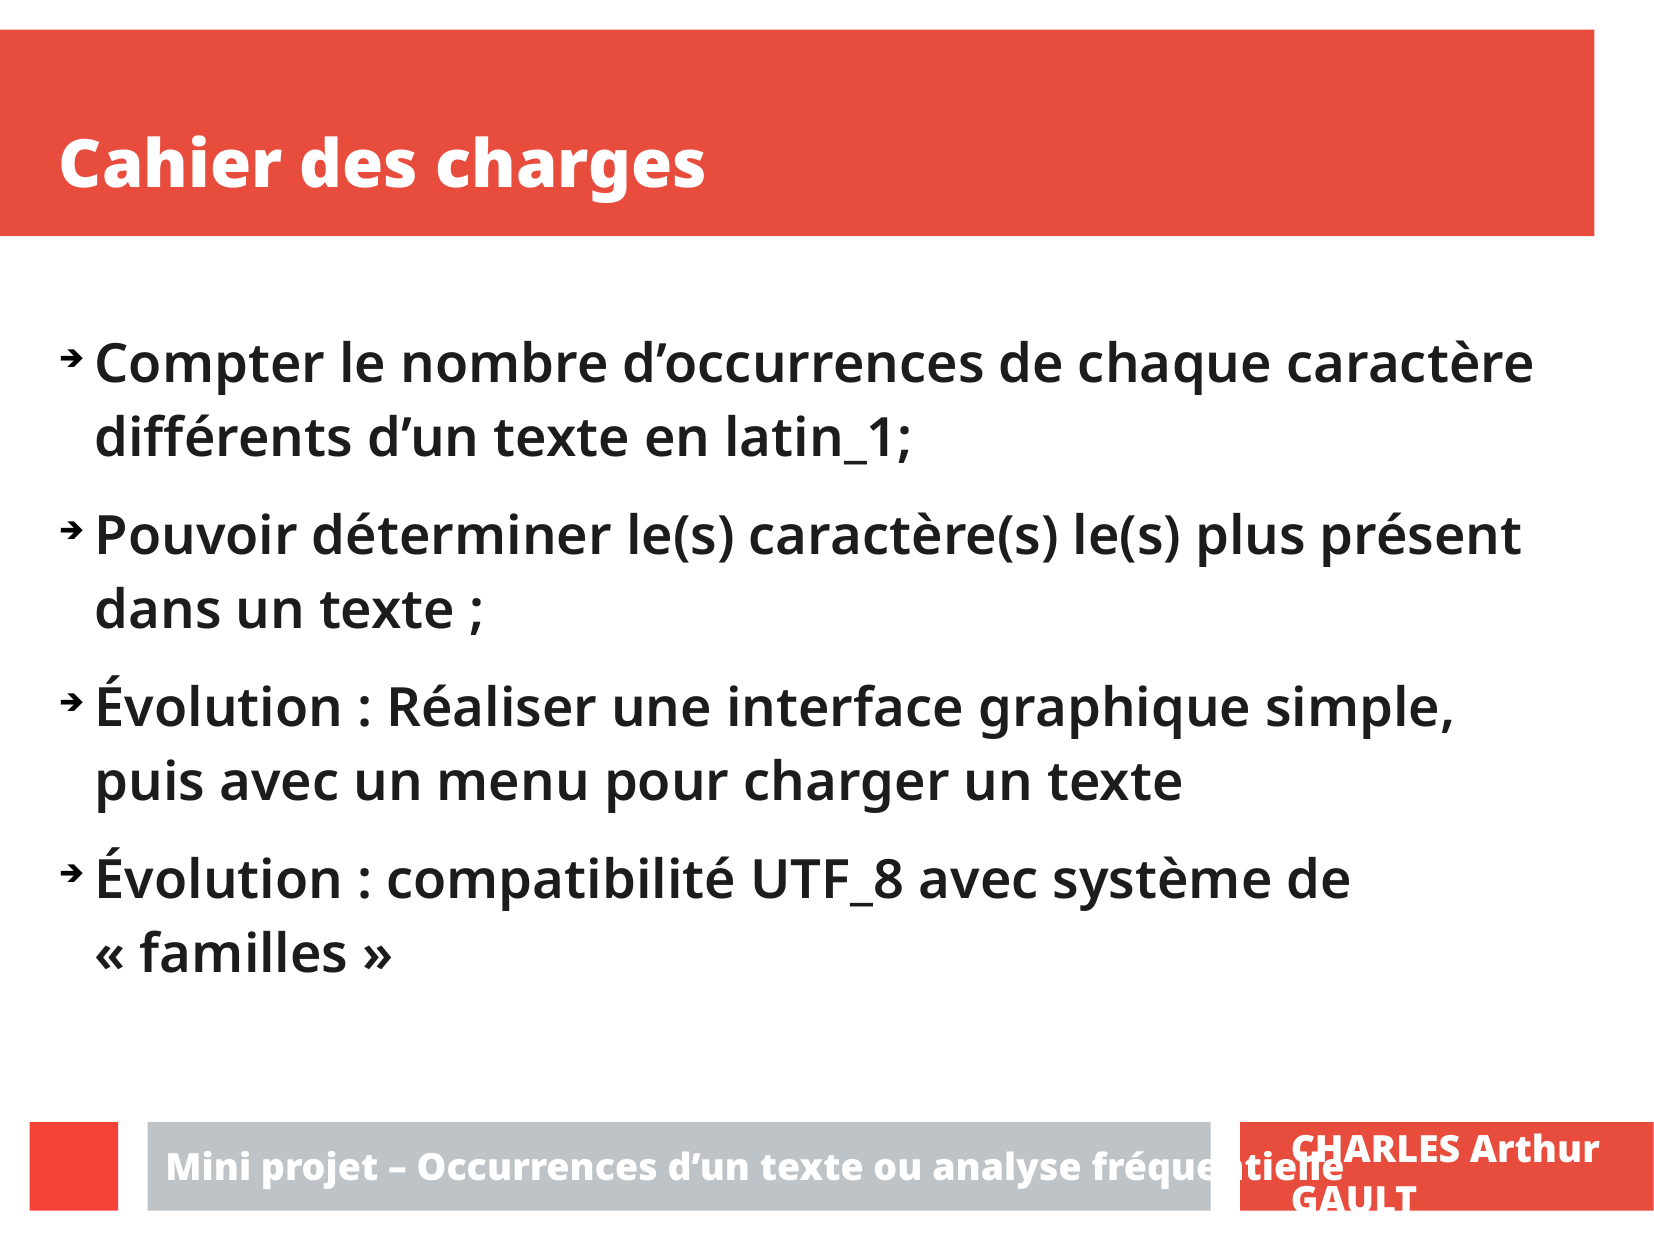

# Cahier des charges
Compter le nombre d’occurrences de chaque caractère différents d’un texte en latin_1;
Pouvoir déterminer le(s) caractère(s) le(s) plus présent dans un texte ;
Évolution : Réaliser une interface graphique simple, puis avec un menu pour charger un texte
Évolution : compatibilité UTF_8 avec système de « familles »